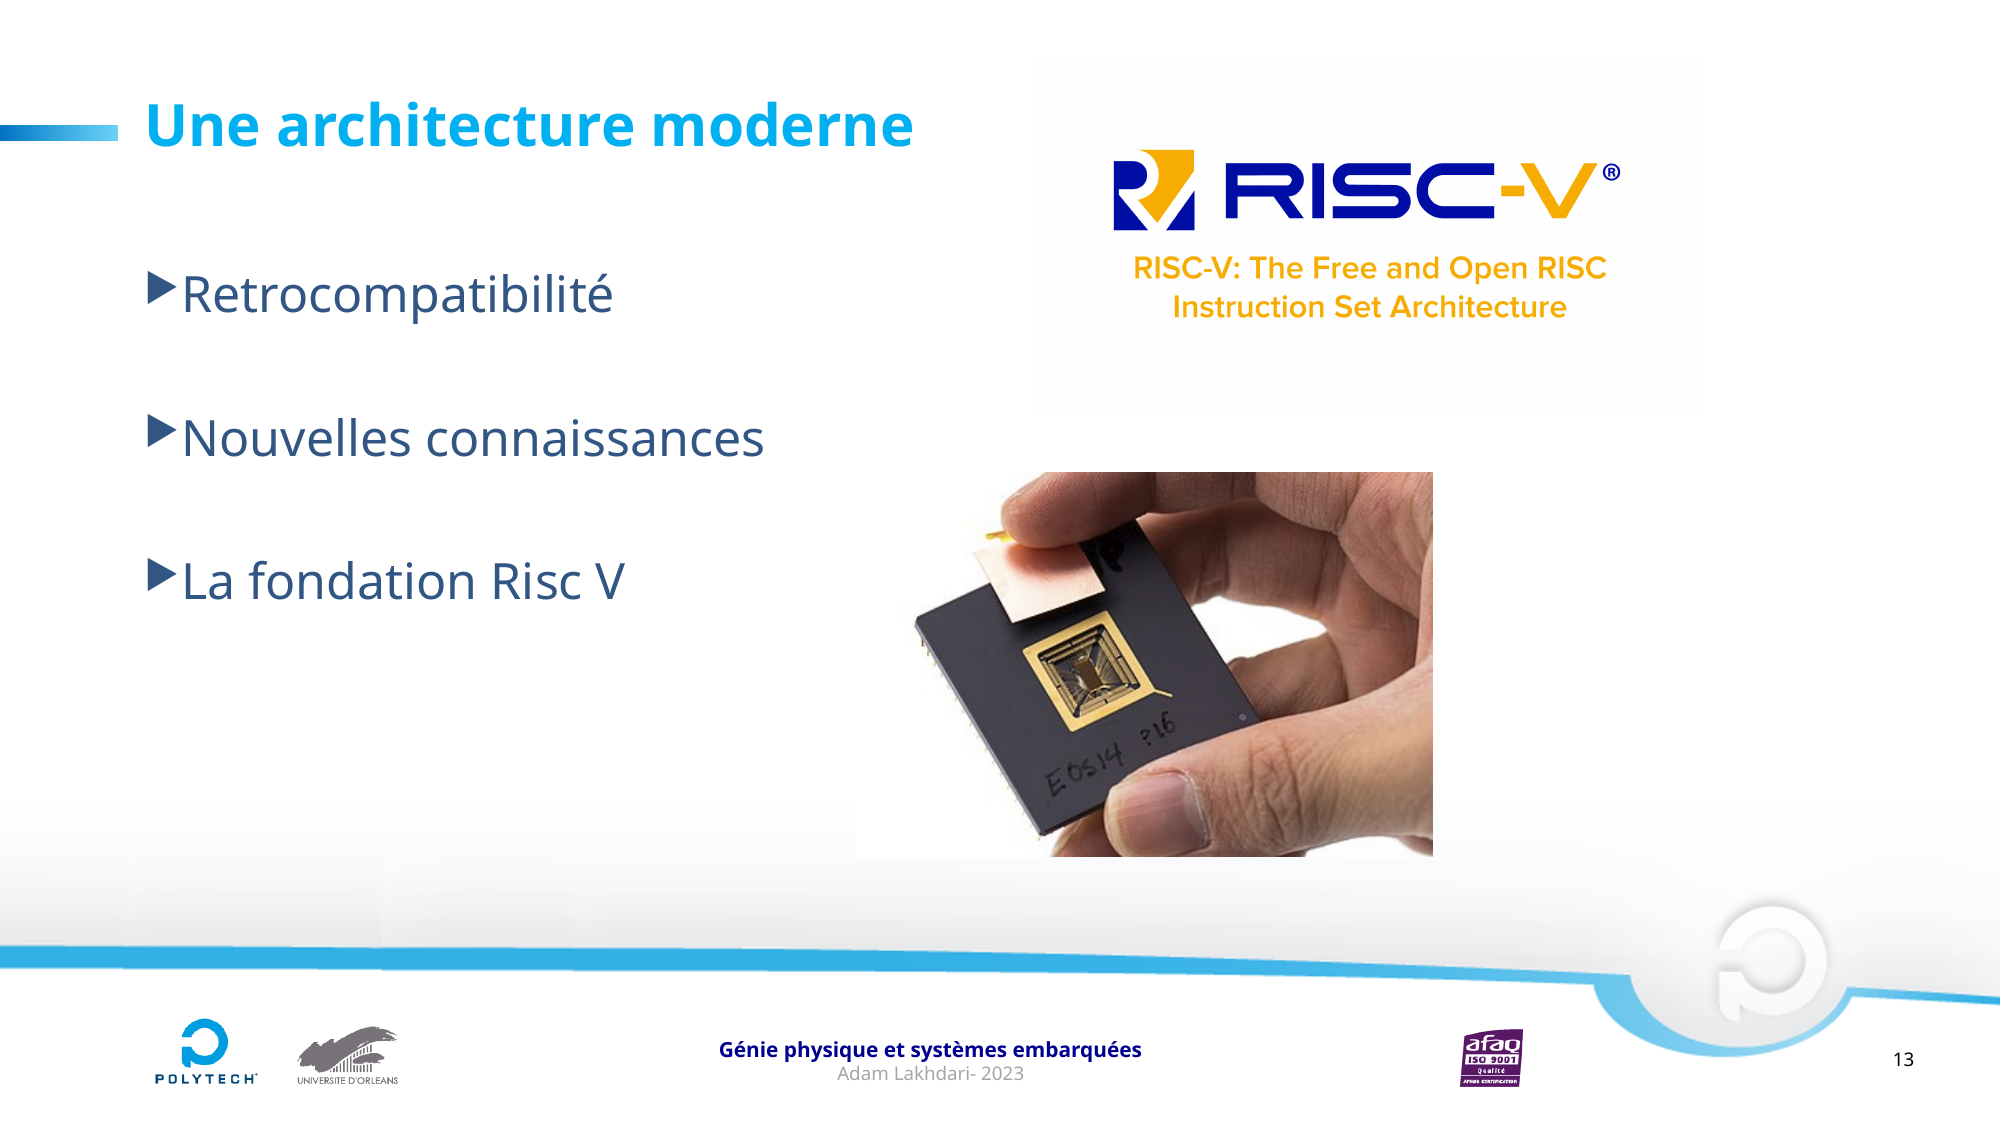

# Une architecture moderne
Retrocompatibilité
Nouvelles connaissances
La fondation Risc V
Génie physique et systèmes embarquées
Adam Lakhdari- 2023
13